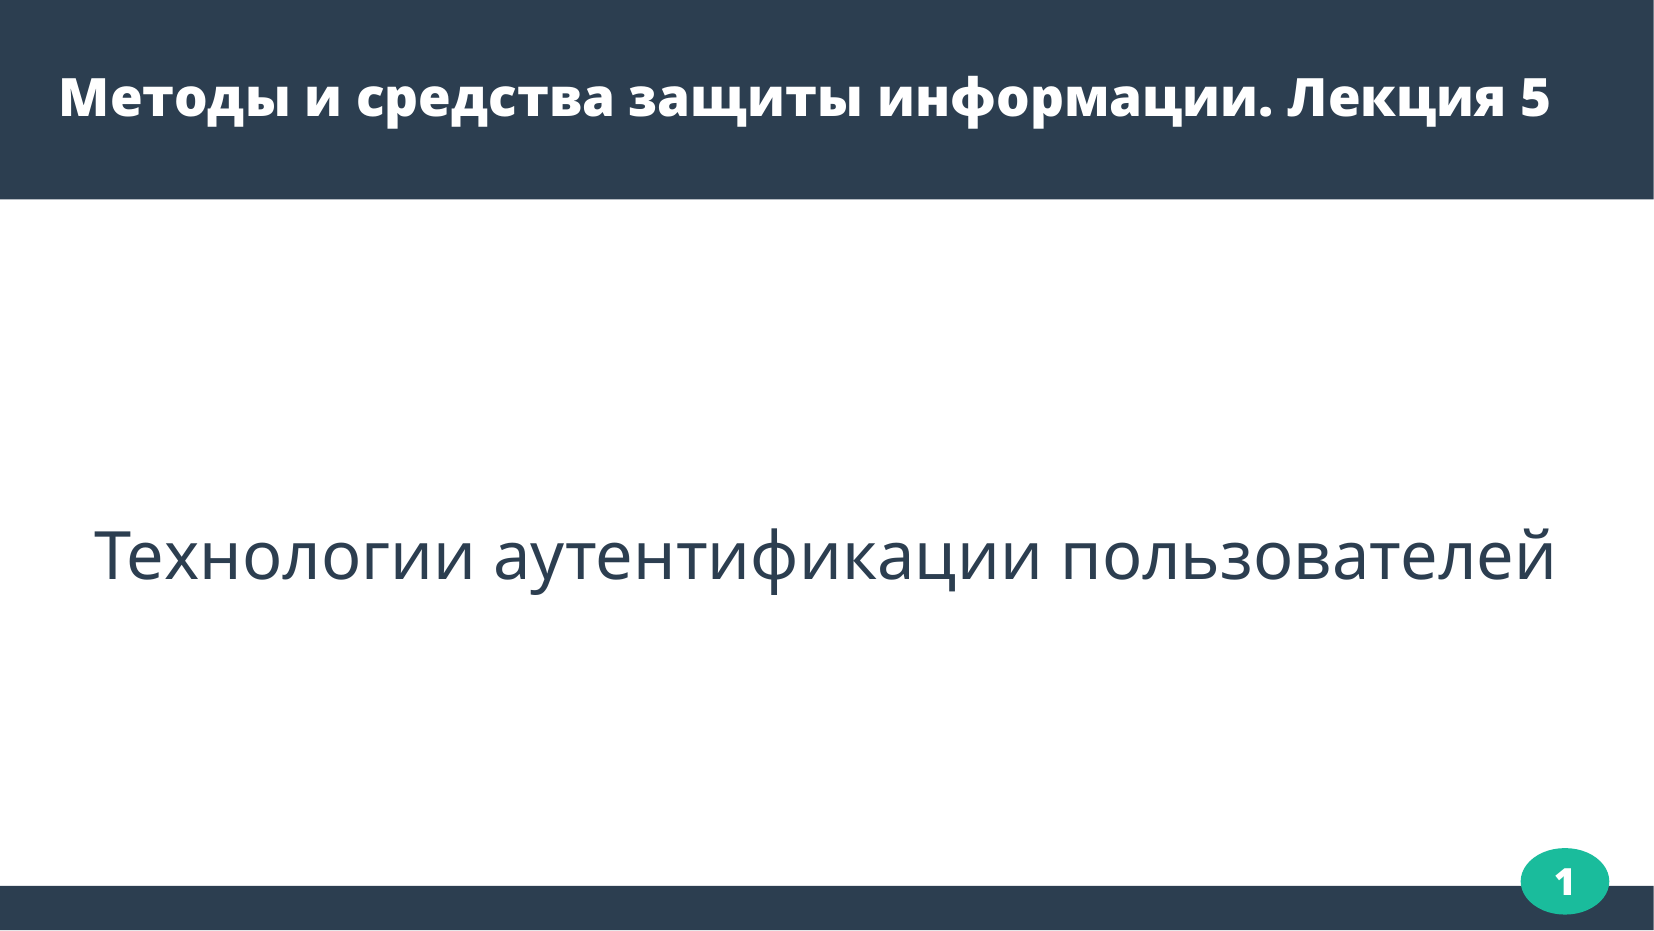

# Методы и средства защиты информации. Лекция 5
Технологии аутентификации пользователей
1